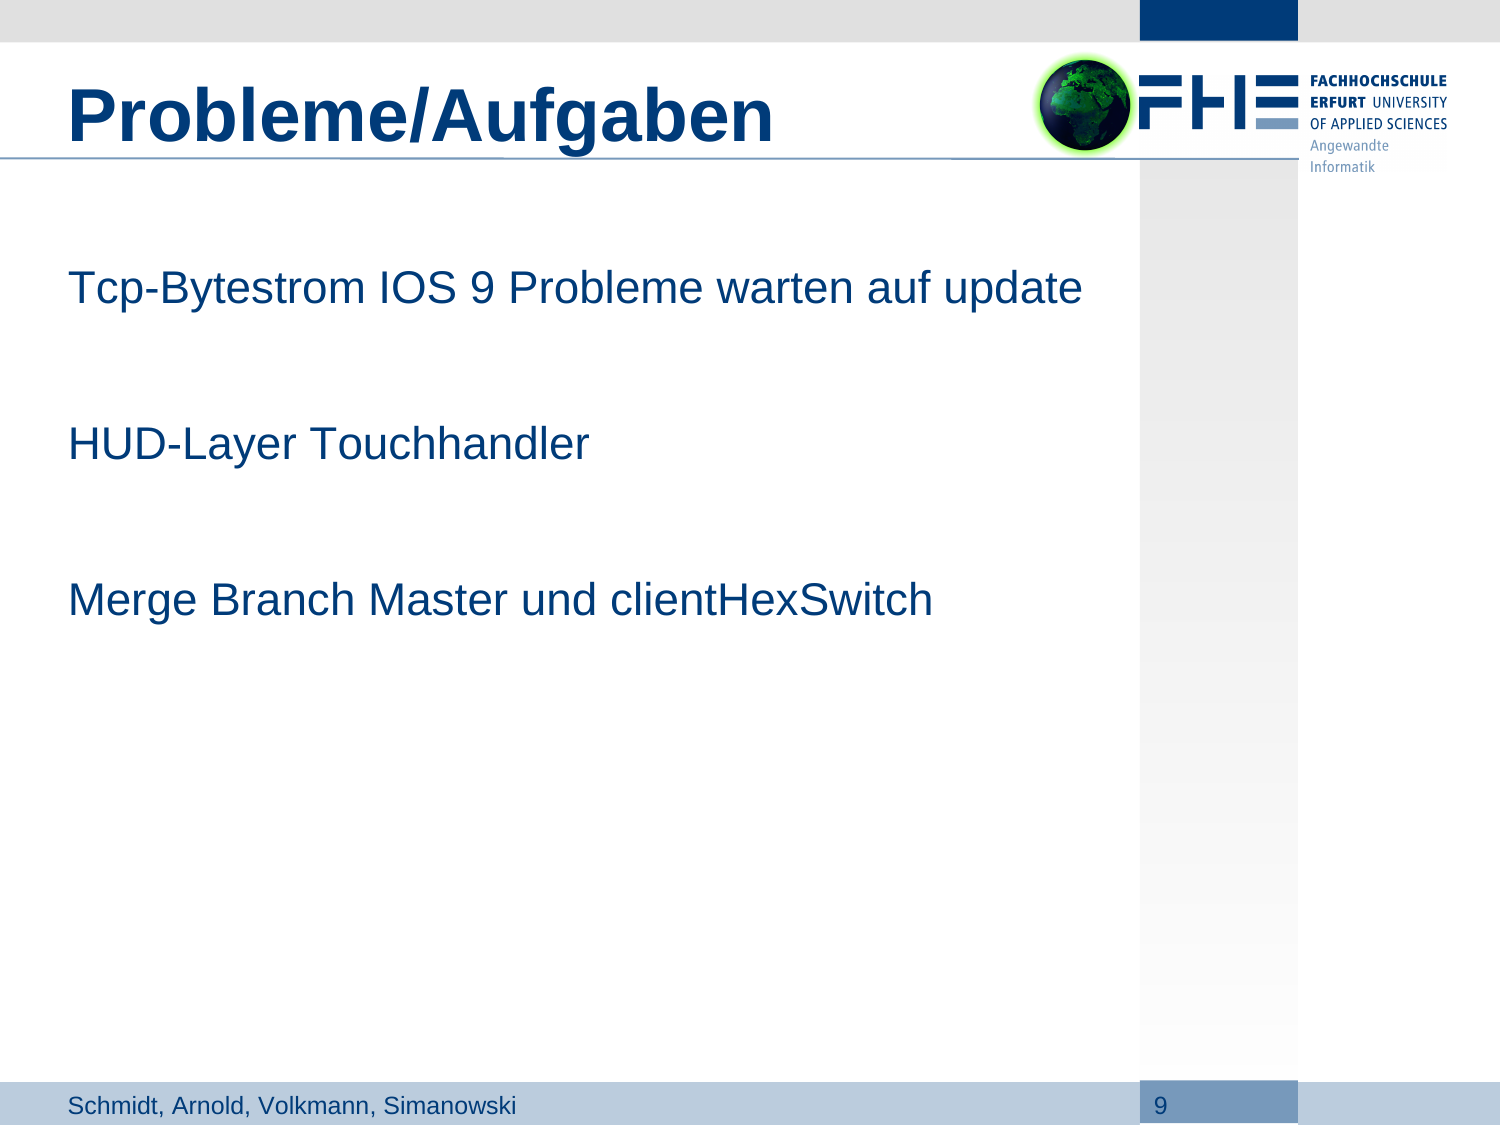

Probleme/Aufgaben
# Tcp-Bytestrom IOS 9 Probleme warten auf update
HUD-Layer Touchhandler
Merge Branch Master und clientHexSwitch